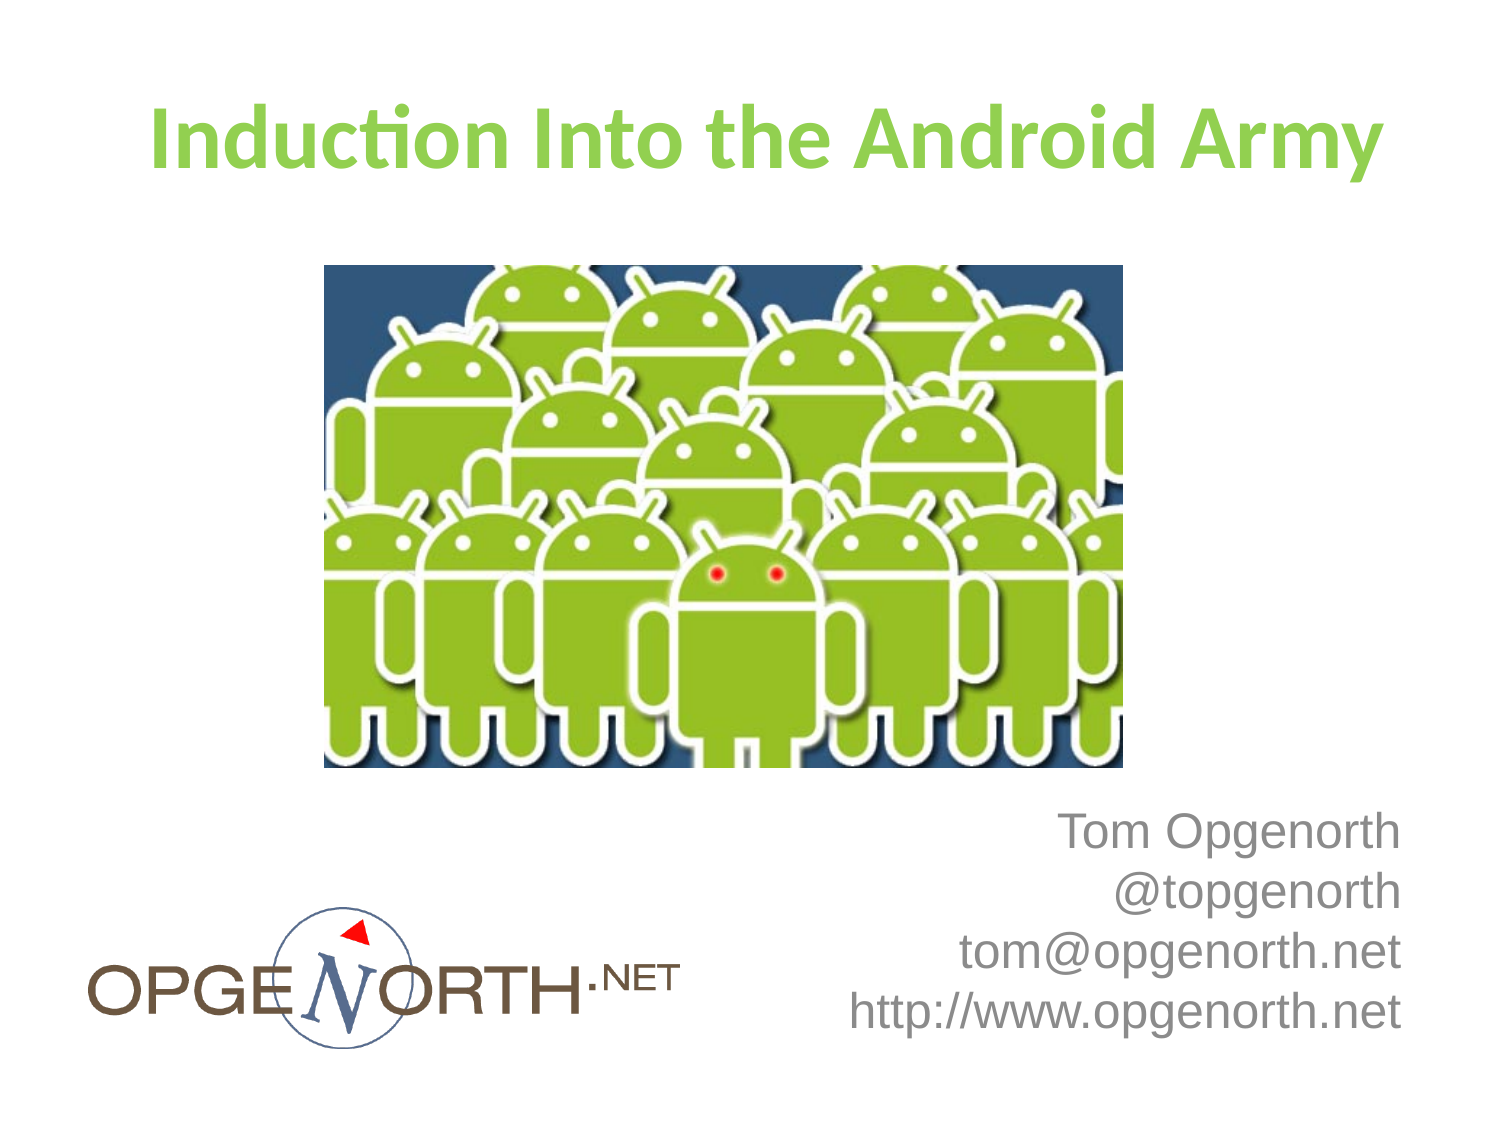

# Induction Into the Android Army
Tom Opgenorth
@topgenorth
tom@opgenorth.net
http://www.opgenorth.net